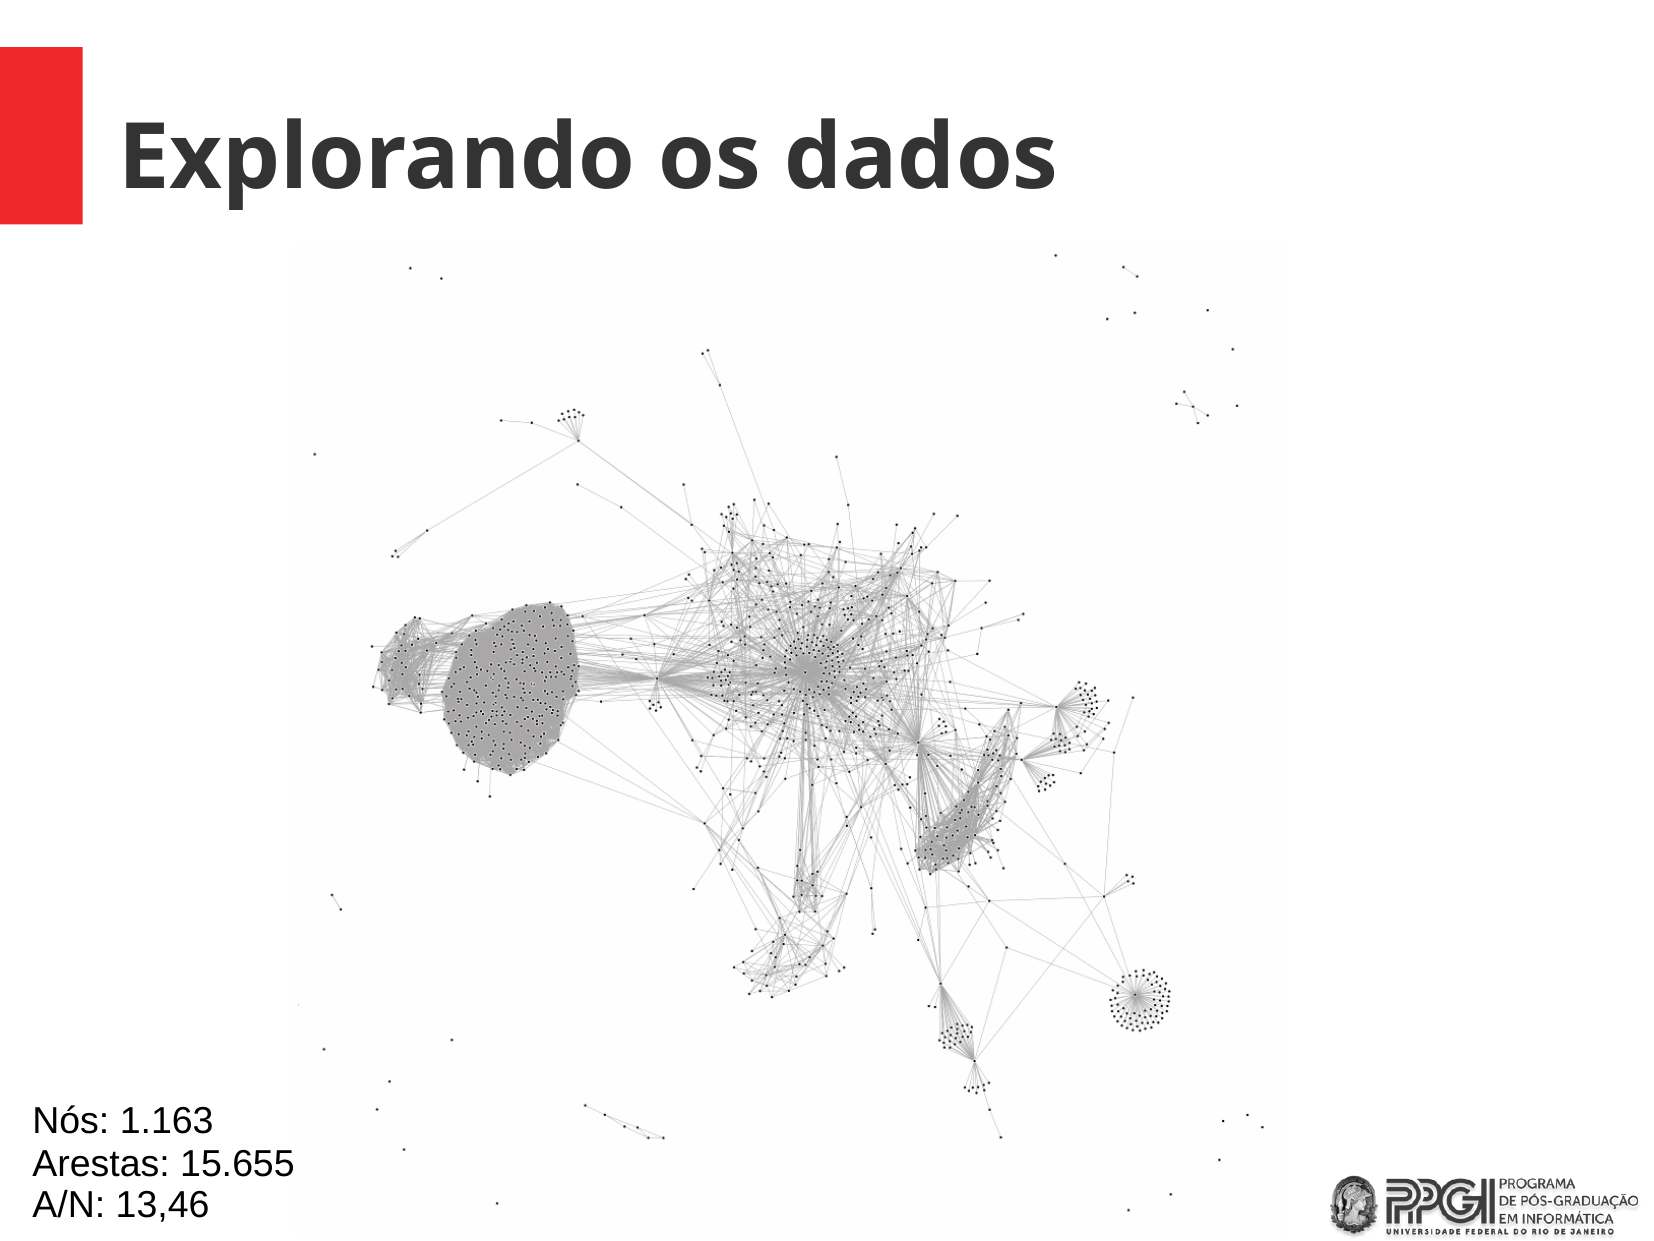

# Explorando os dados
Nós: 1.163
Arestas: 15.655
A/N: 13,46